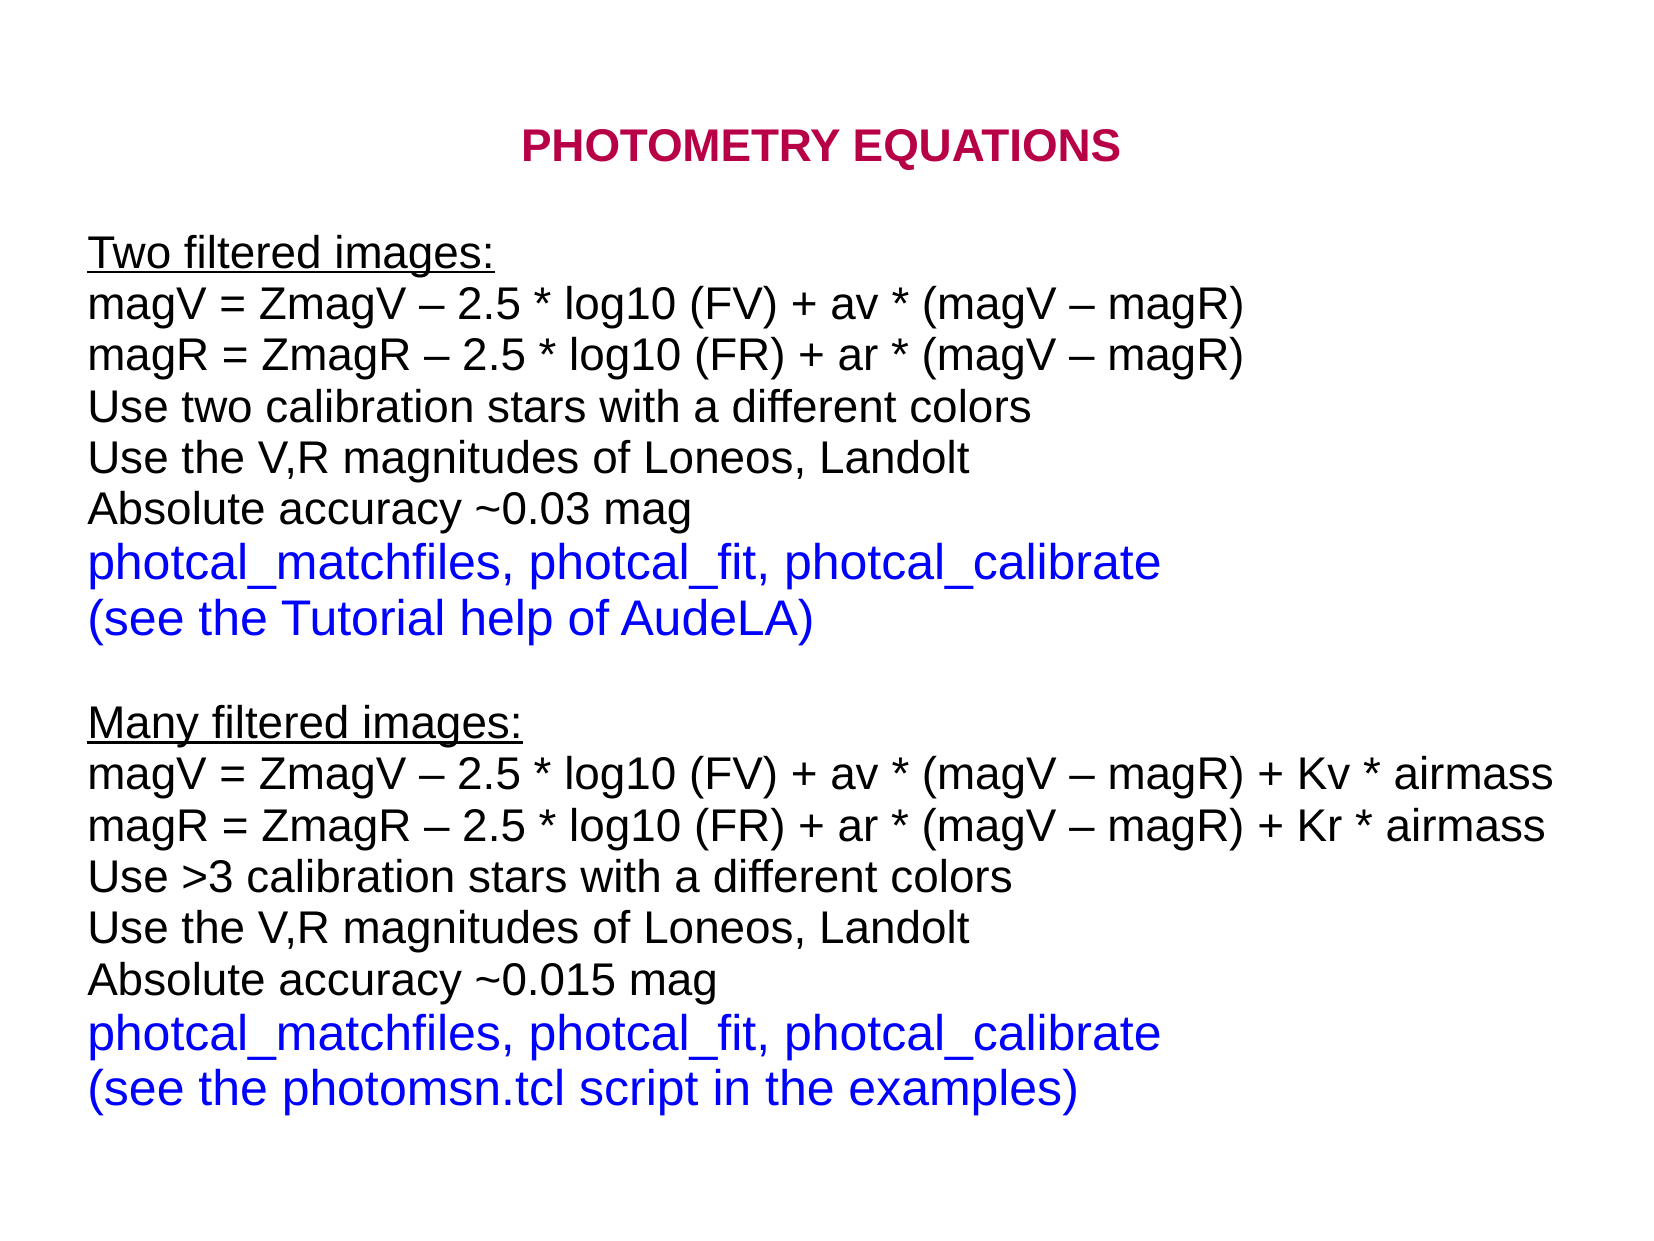

PHOTOMETRY EQUATIONS
Two filtered images:
magV = ZmagV – 2.5 * log10 (FV) + av * (magV – magR)
magR = ZmagR – 2.5 * log10 (FR) + ar * (magV – magR)
Use two calibration stars with a different colors
Use the V,R magnitudes of Loneos, Landolt
Absolute accuracy ~0.03 mag
photcal_matchfiles, photcal_fit, photcal_calibrate
(see the Tutorial help of AudeLA)
Many filtered images:
magV = ZmagV – 2.5 * log10 (FV) + av * (magV – magR) + Kv * airmass
magR = ZmagR – 2.5 * log10 (FR) + ar * (magV – magR) + Kr * airmass
Use >3 calibration stars with a different colors
Use the V,R magnitudes of Loneos, Landolt
Absolute accuracy ~0.015 mag
photcal_matchfiles, photcal_fit, photcal_calibrate
(see the photomsn.tcl script in the examples)